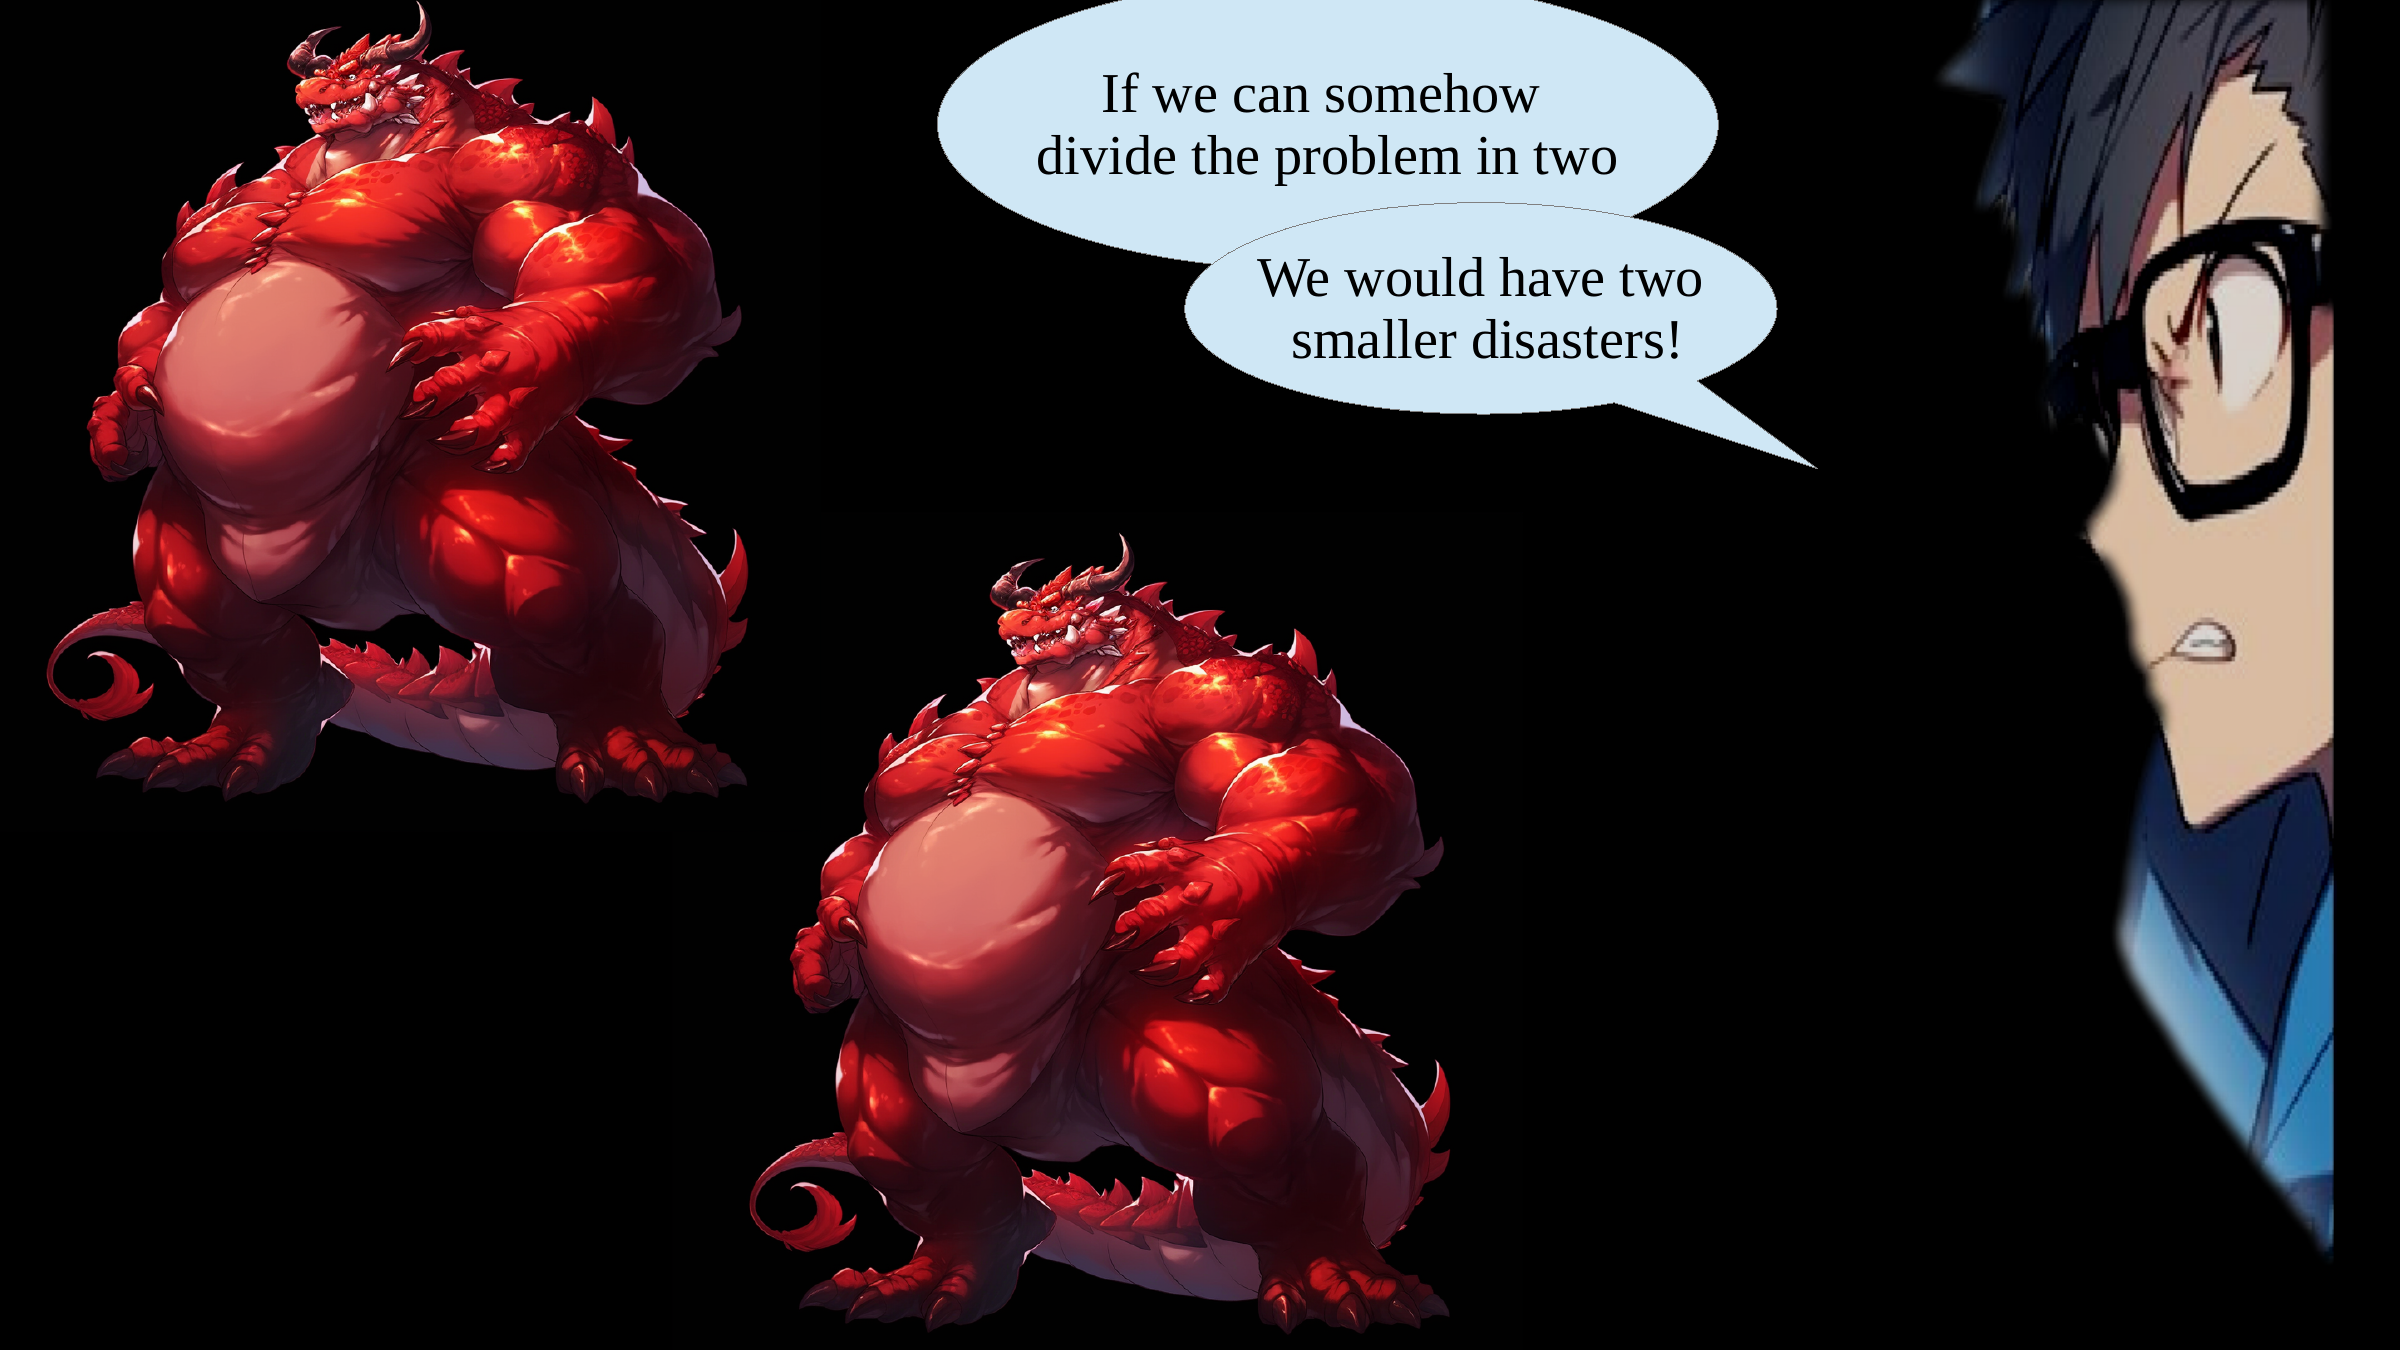

If we can somehow
divide the problem in two
We would have two
 smaller disasters!